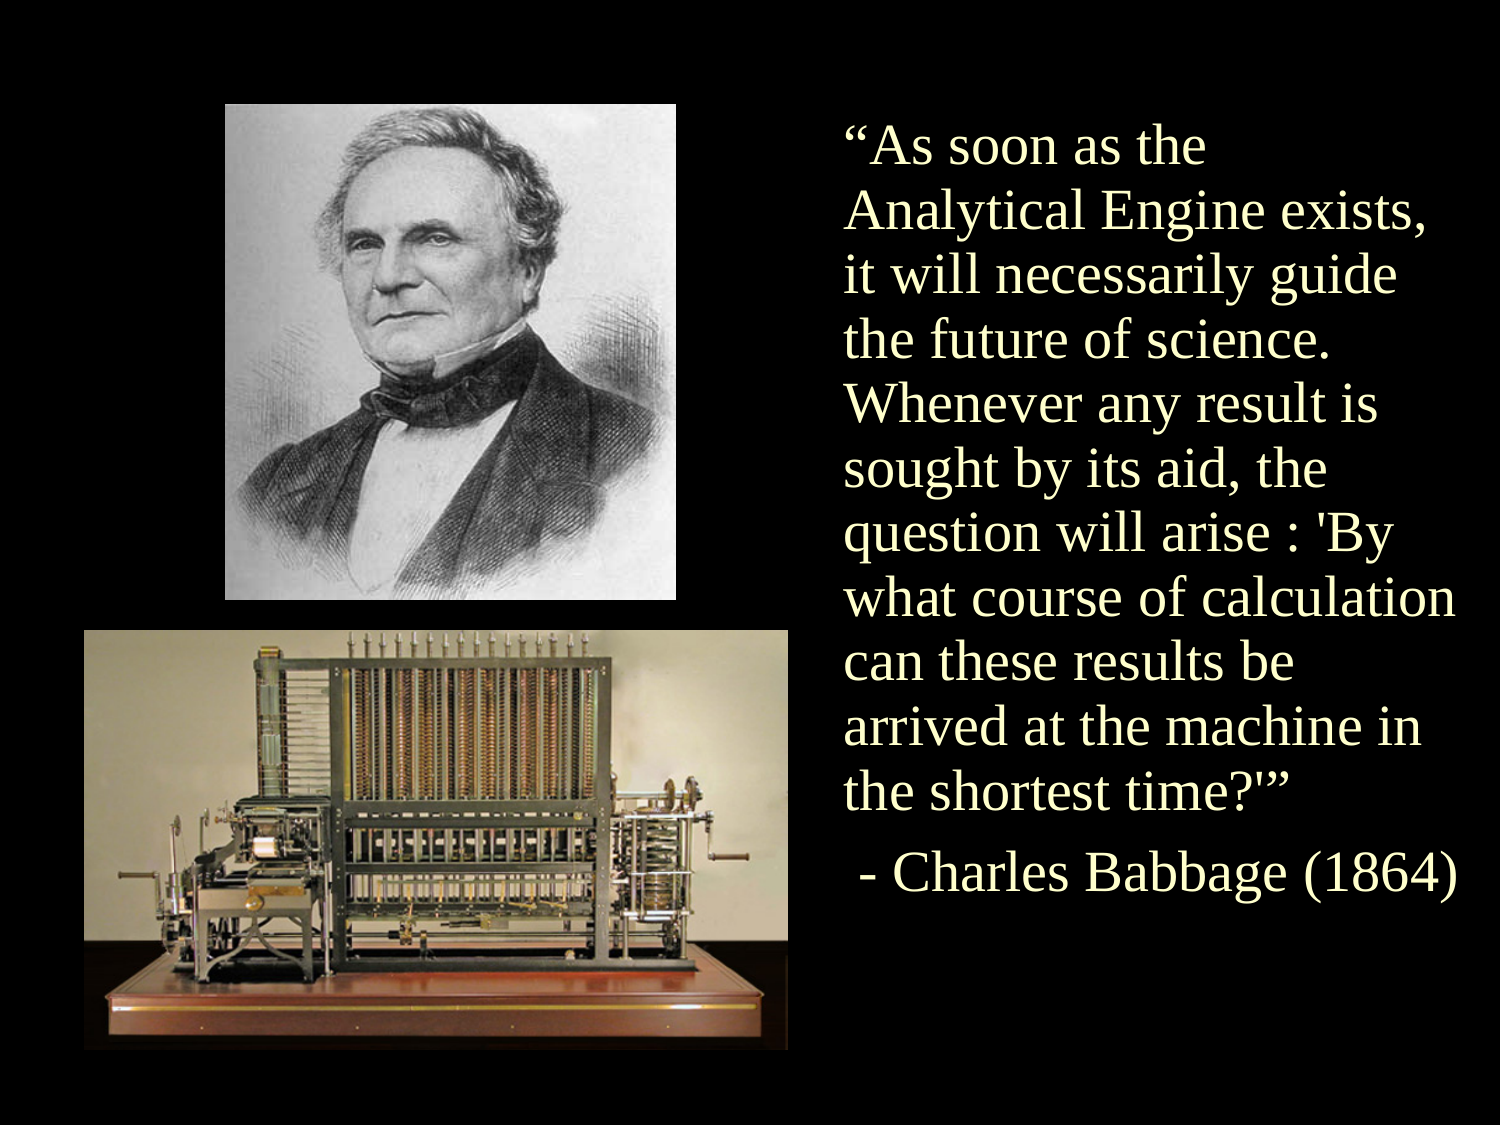

# “As soon as the Analytical Engine exists, it will necessarily guide the future of science. Whenever any result is sought by its aid, the question will arise : 'By what course of calculation can these results be arrived at the machine in the shortest time?'”
 - Charles Babbage (1864)